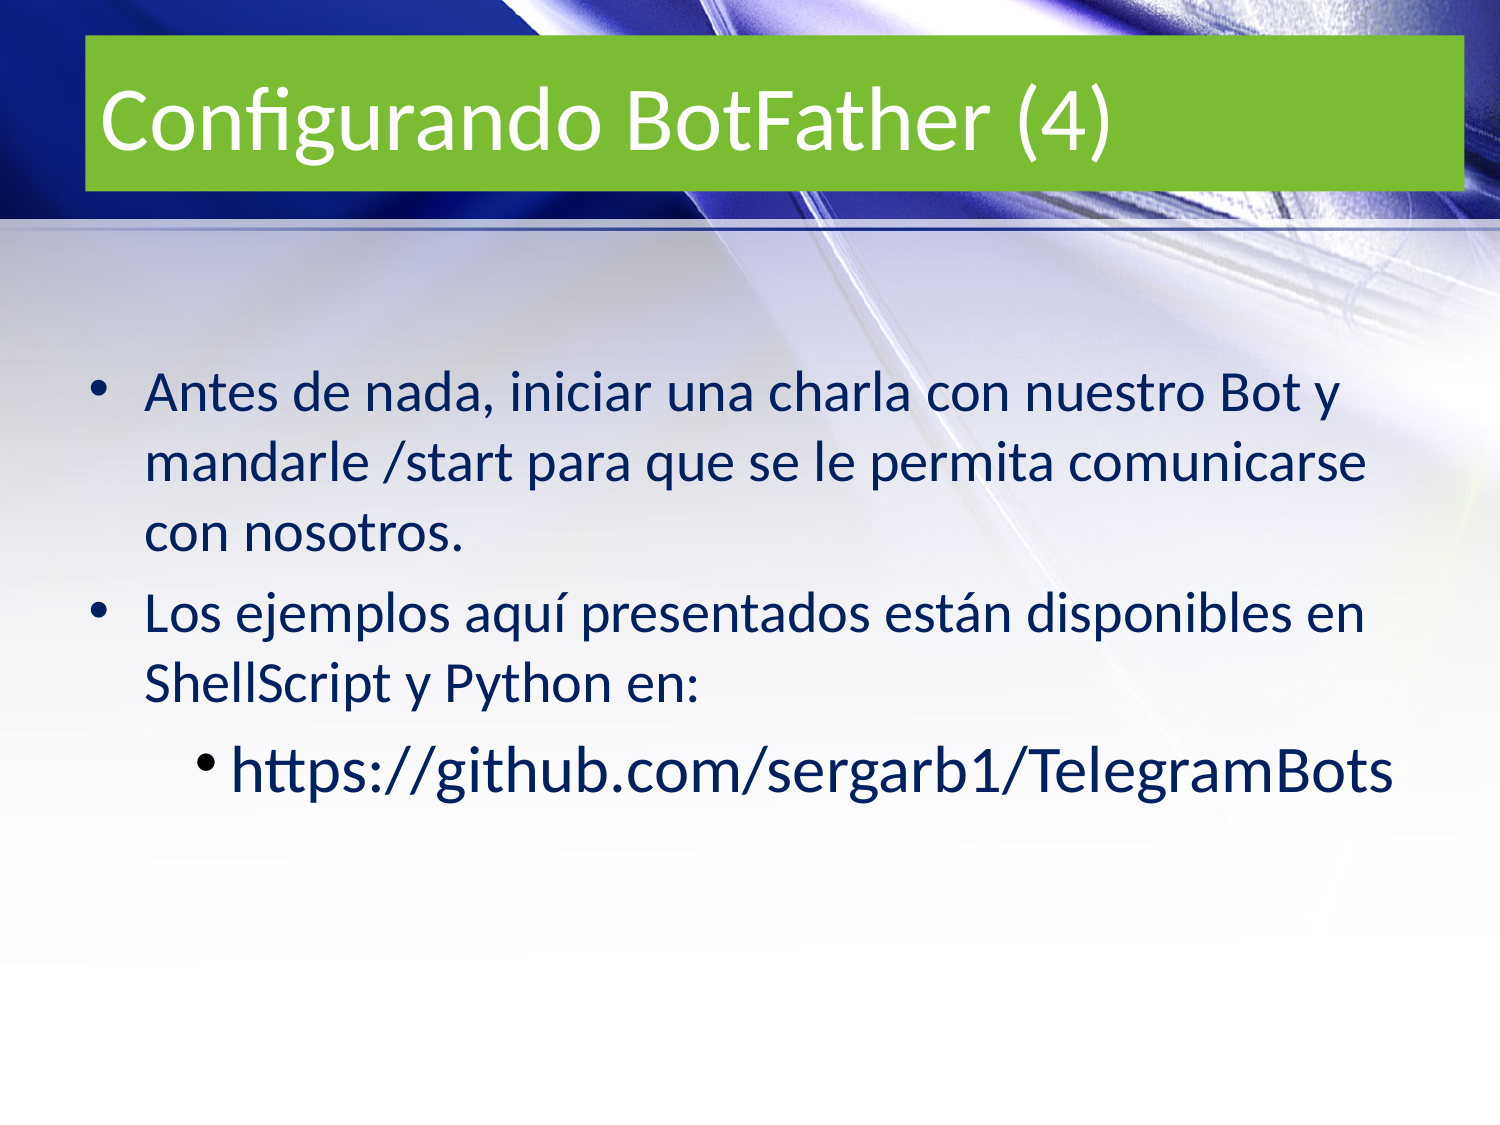

Configurando BotFather (4)
Antes de nada, iniciar una charla con nuestro Bot y mandarle /start para que se le permita comunicarse con nosotros.
Los ejemplos aquí presentados están disponibles en ShellScript y Python en:
https://github.com/sergarb1/TelegramBots